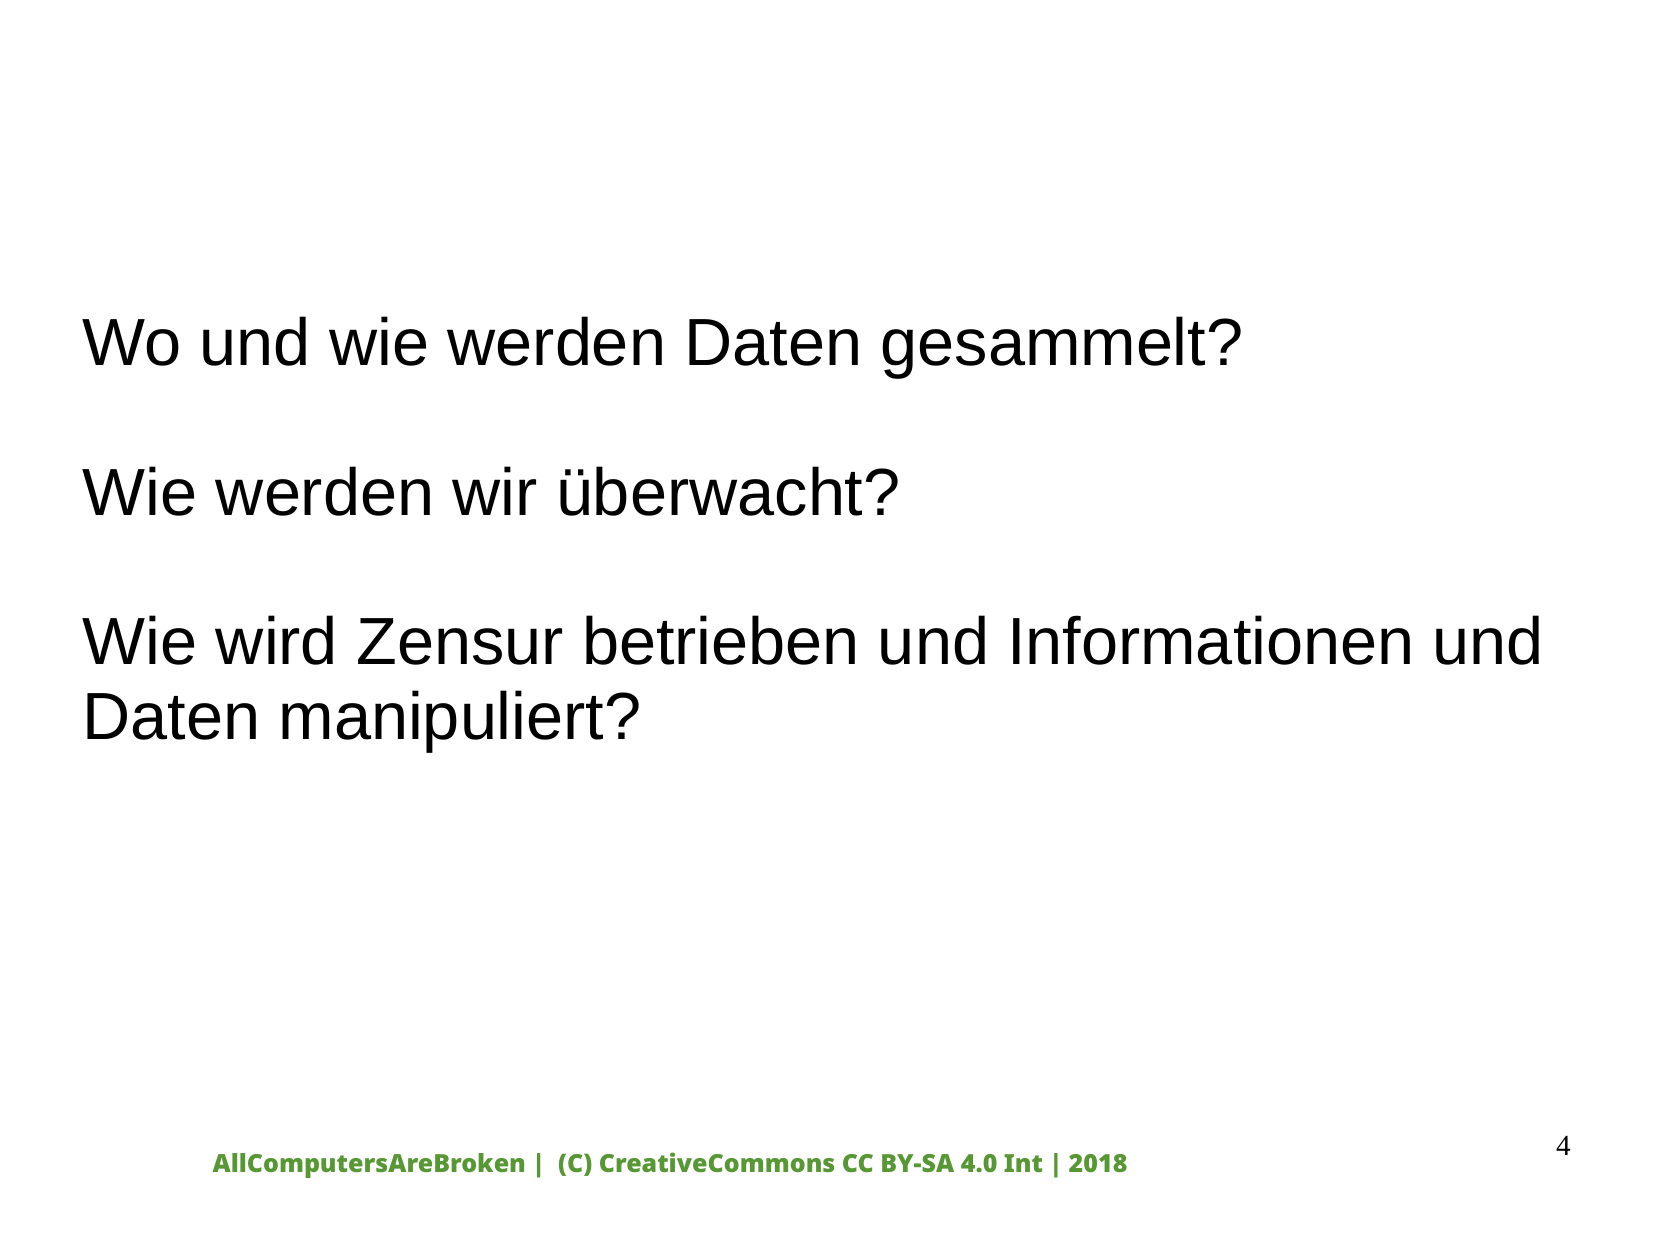

# Wo und wie werden Daten gesammelt?
Wie werden wir überwacht?
Wie wird Zensur betrieben und Informationen und Daten manipuliert?
4
AllComputersAreBroken | benlason | (c) Creative Commons CC By-SA 4.0 Int